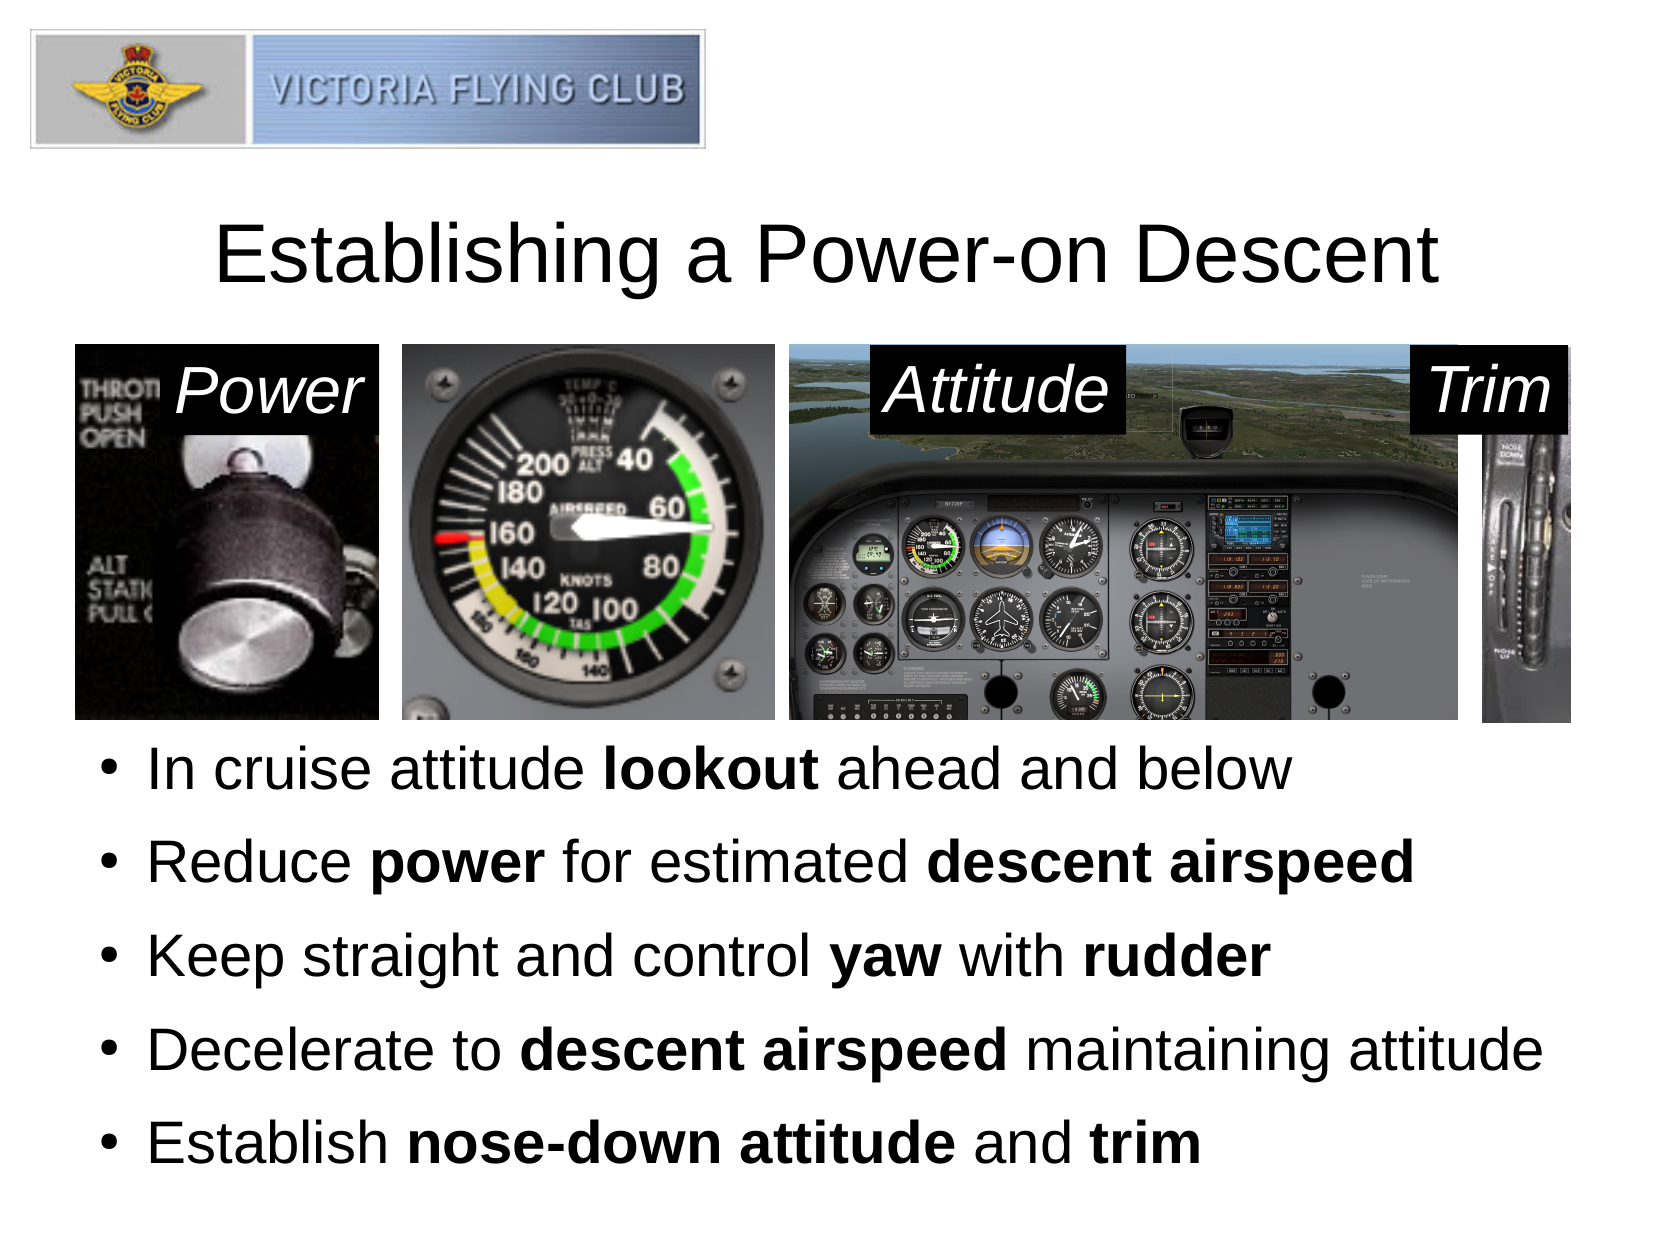

# Establishing a Power-on Descent
Attitude
Trim
Power
In cruise attitude lookout ahead and below
Reduce power for estimated descent airspeed
Keep straight and control yaw with rudder
Decelerate to descent airspeed maintaining attitude
Establish nose-down attitude and trim